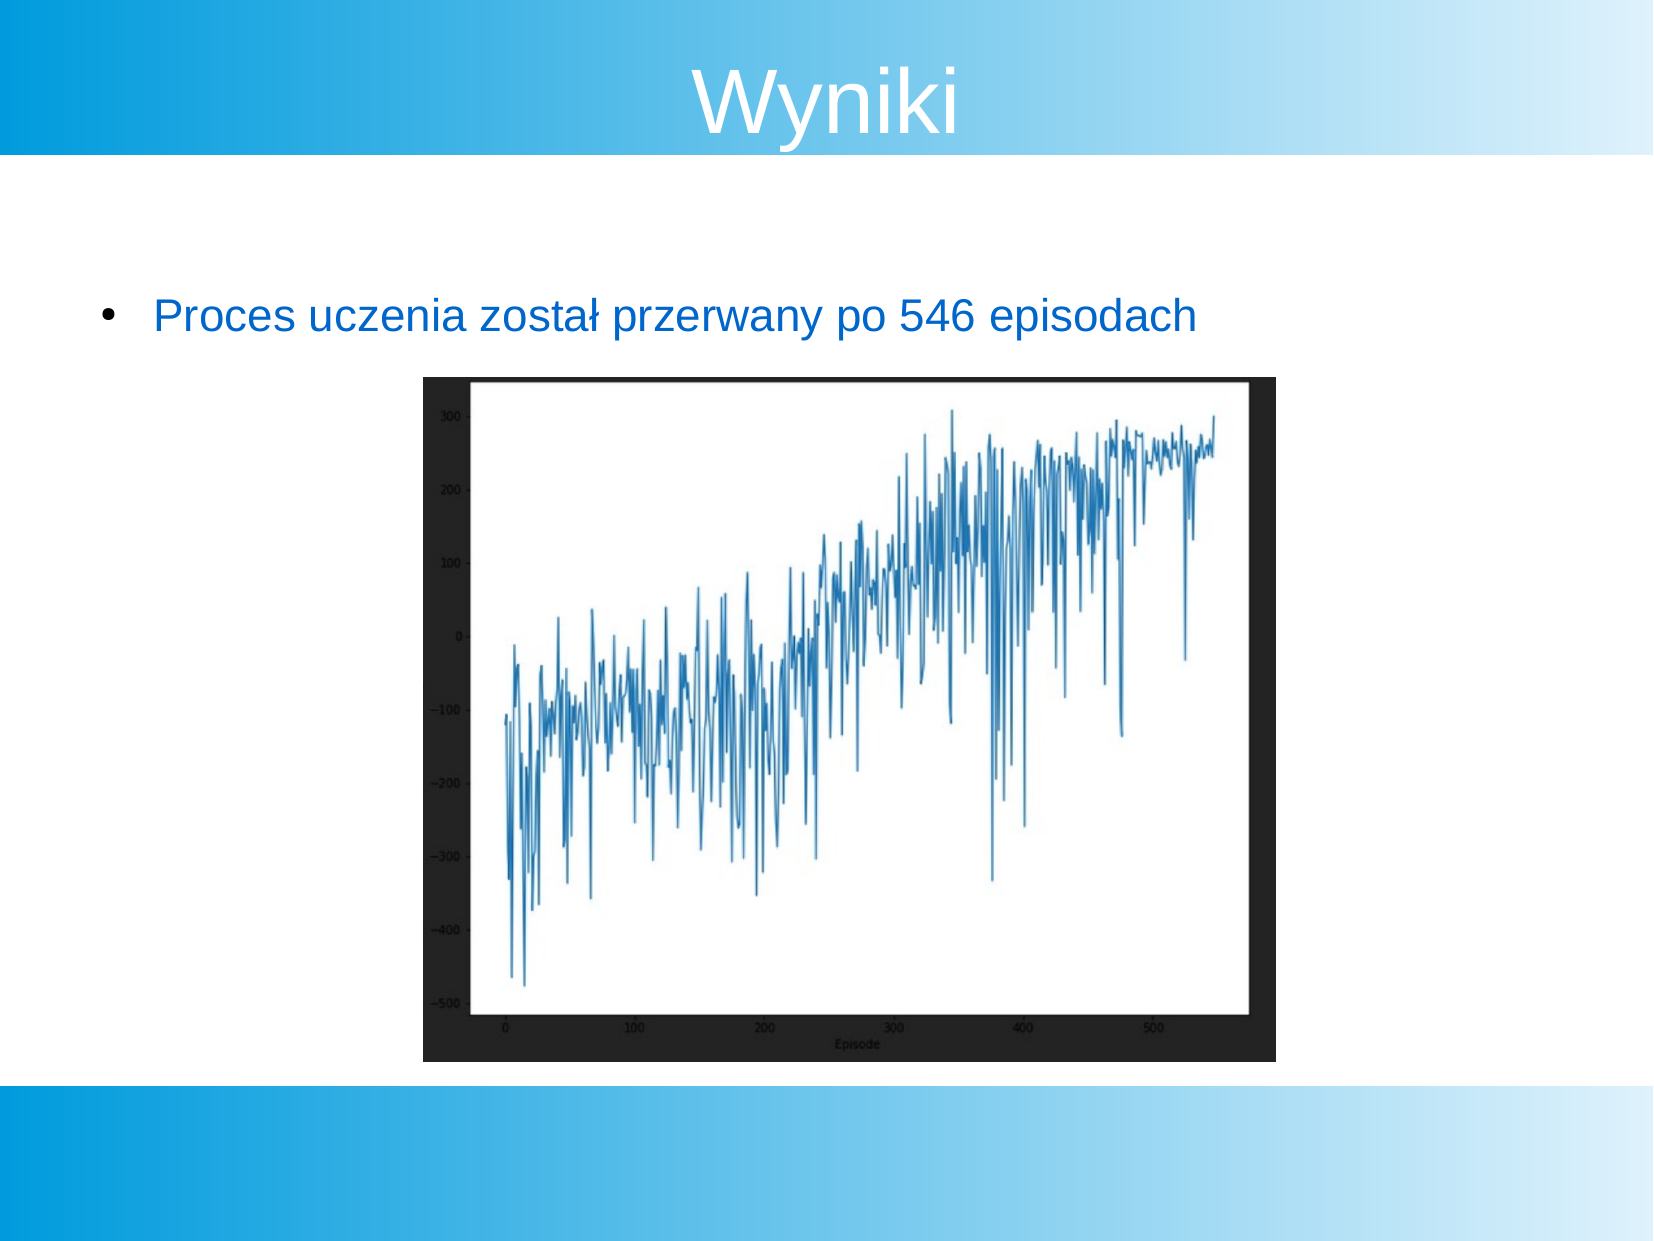

# Wyniki
Proces uczenia został przerwany po 546 episodach